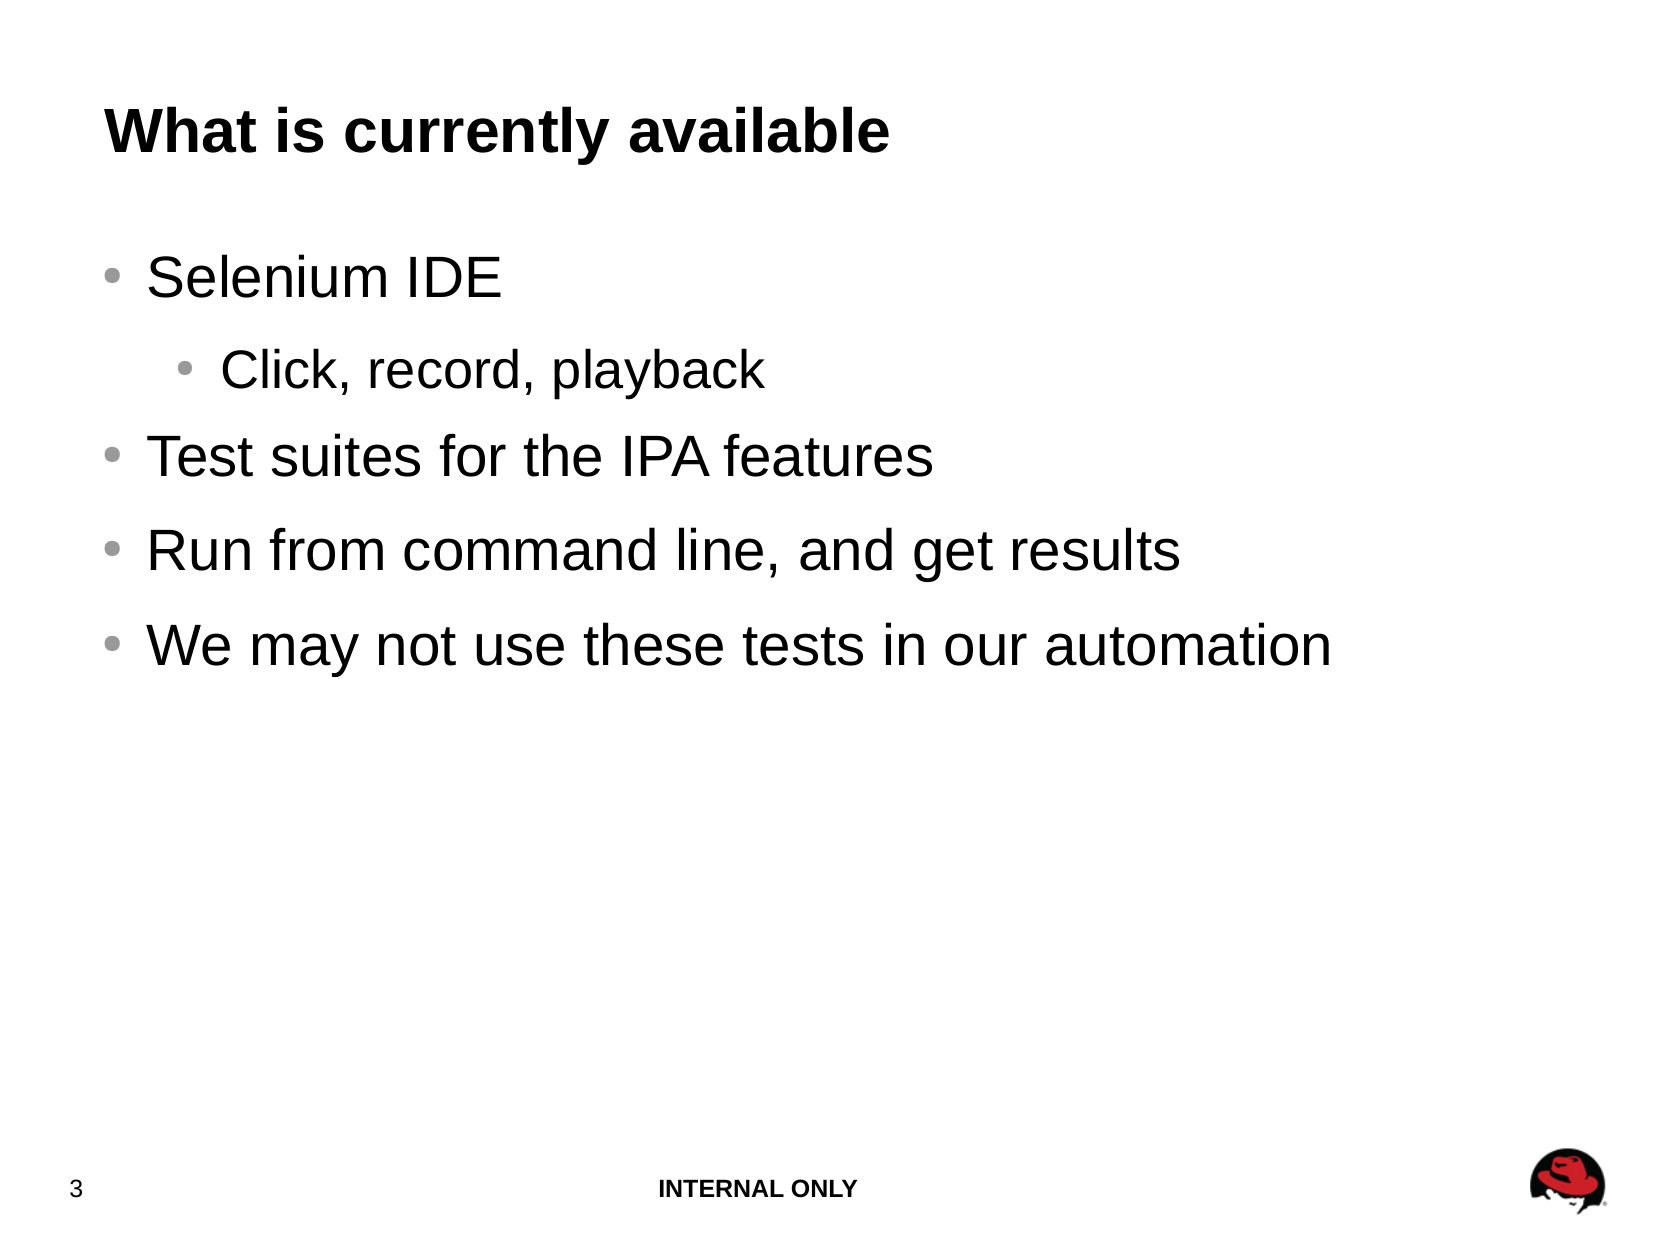

# What is currently available
Selenium IDE
Click, record, playback
Test suites for the IPA features
Run from command line, and get results
We may not use these tests in our automation